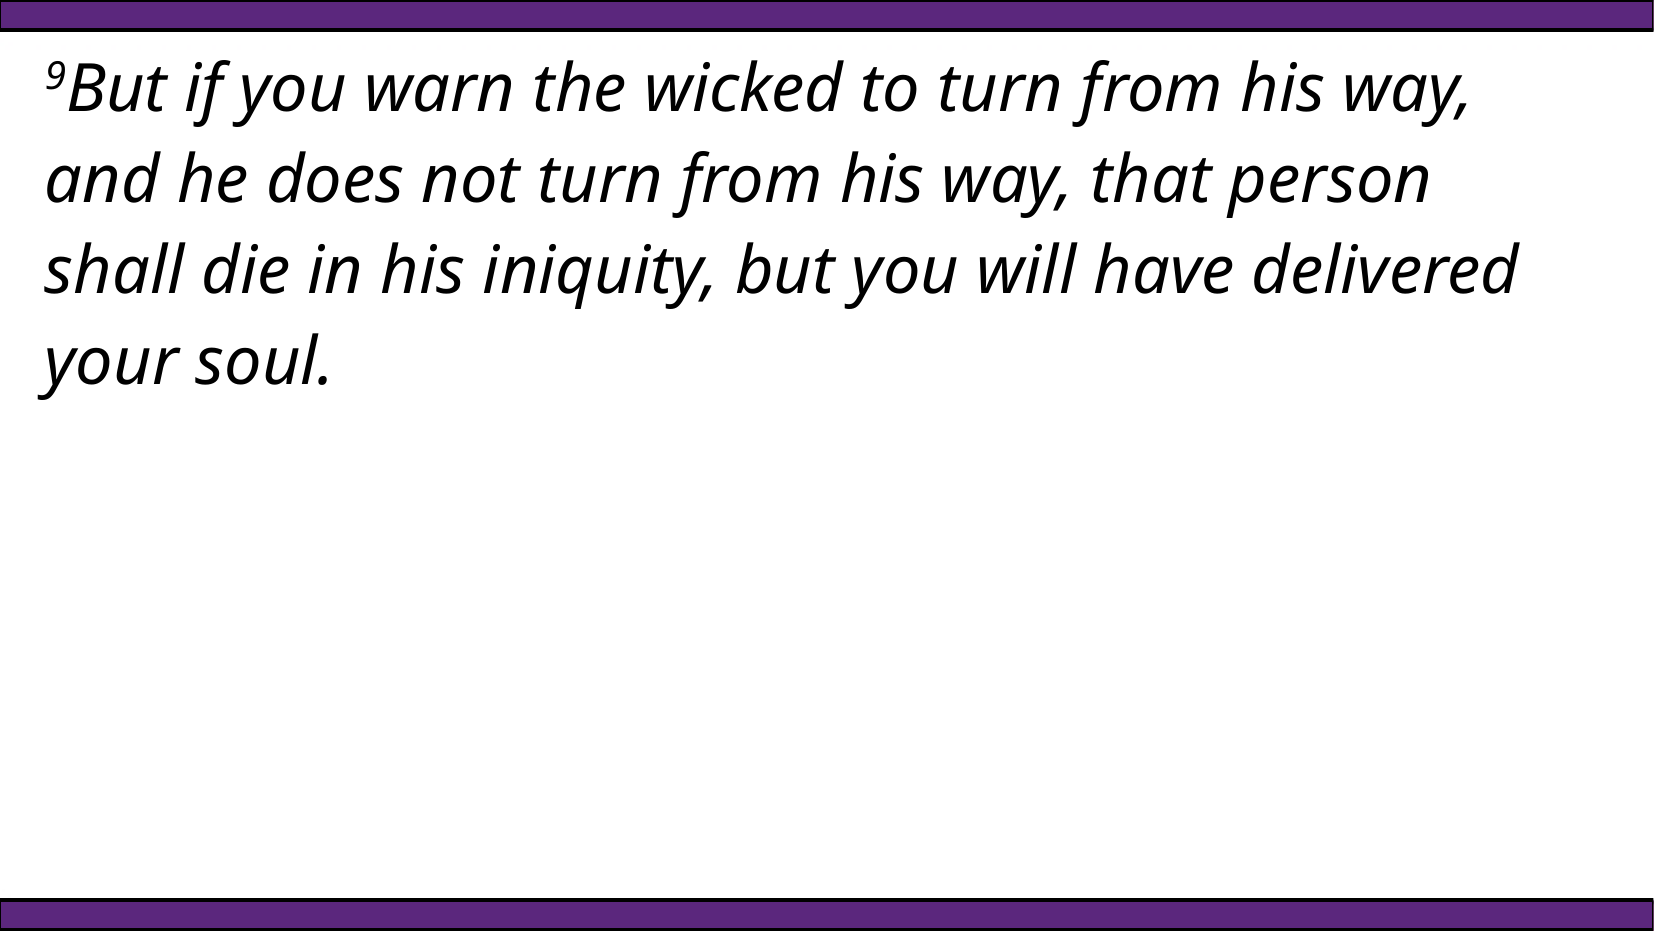

9But if you warn the wicked to turn from his way, and he does not turn from his way, that person shall die in his iniquity, but you will have delivered your soul.